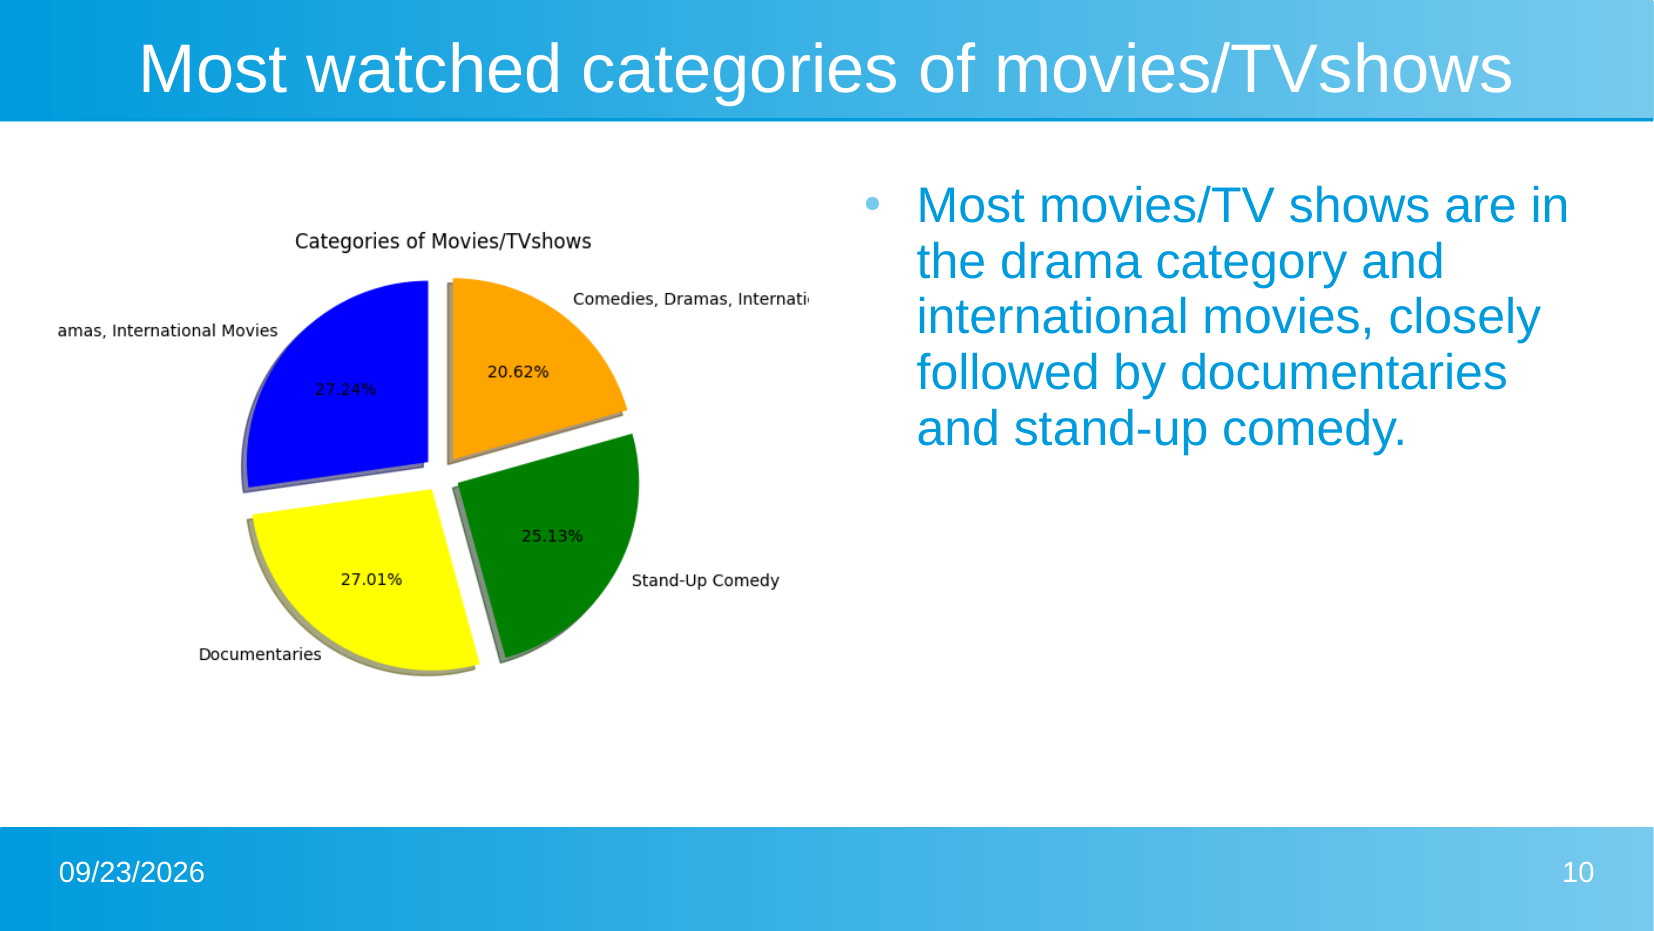

# Most watched categories of movies/TVshows
Most movies/TV shows are in the drama category and international movies, closely followed by documentaries and stand-up comedy.
10